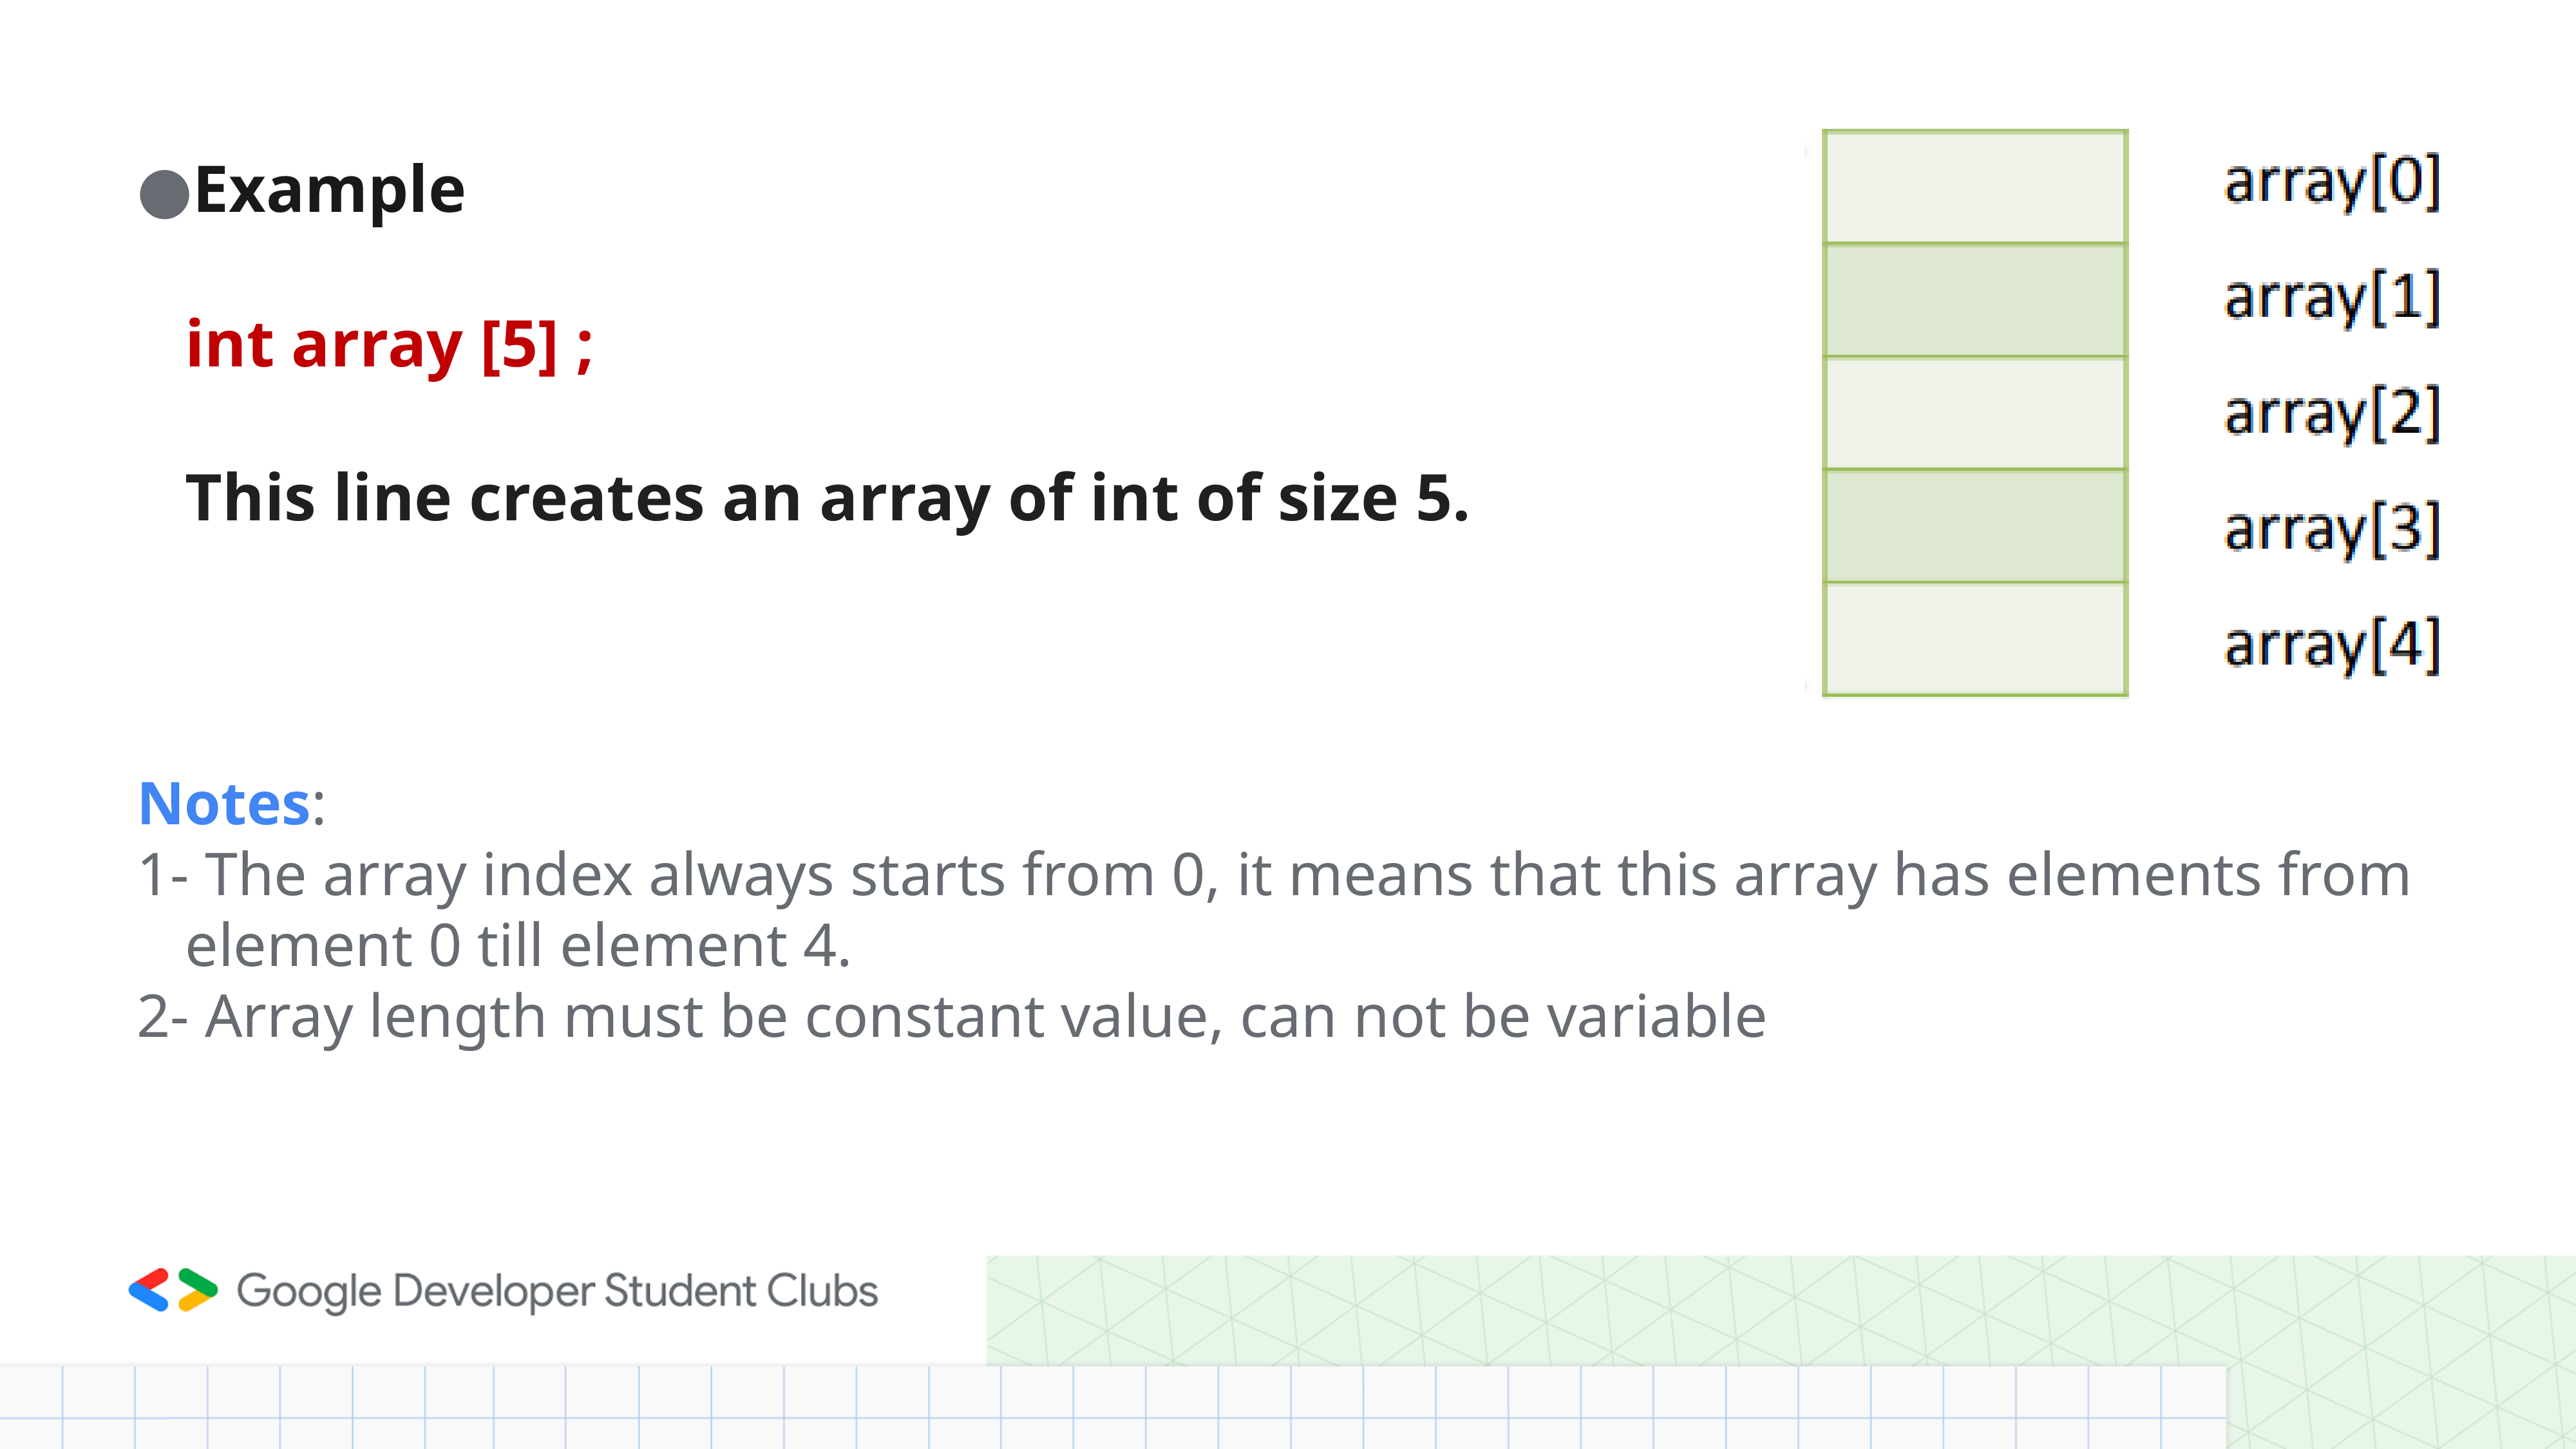

# Example
	int array [5] ;
	This line creates an array of int of size 5.
Notes:
1- The array index always starts from 0, it means that this array has elements from 	element 0 till element 4.
2- Array length must be constant value, can not be variable